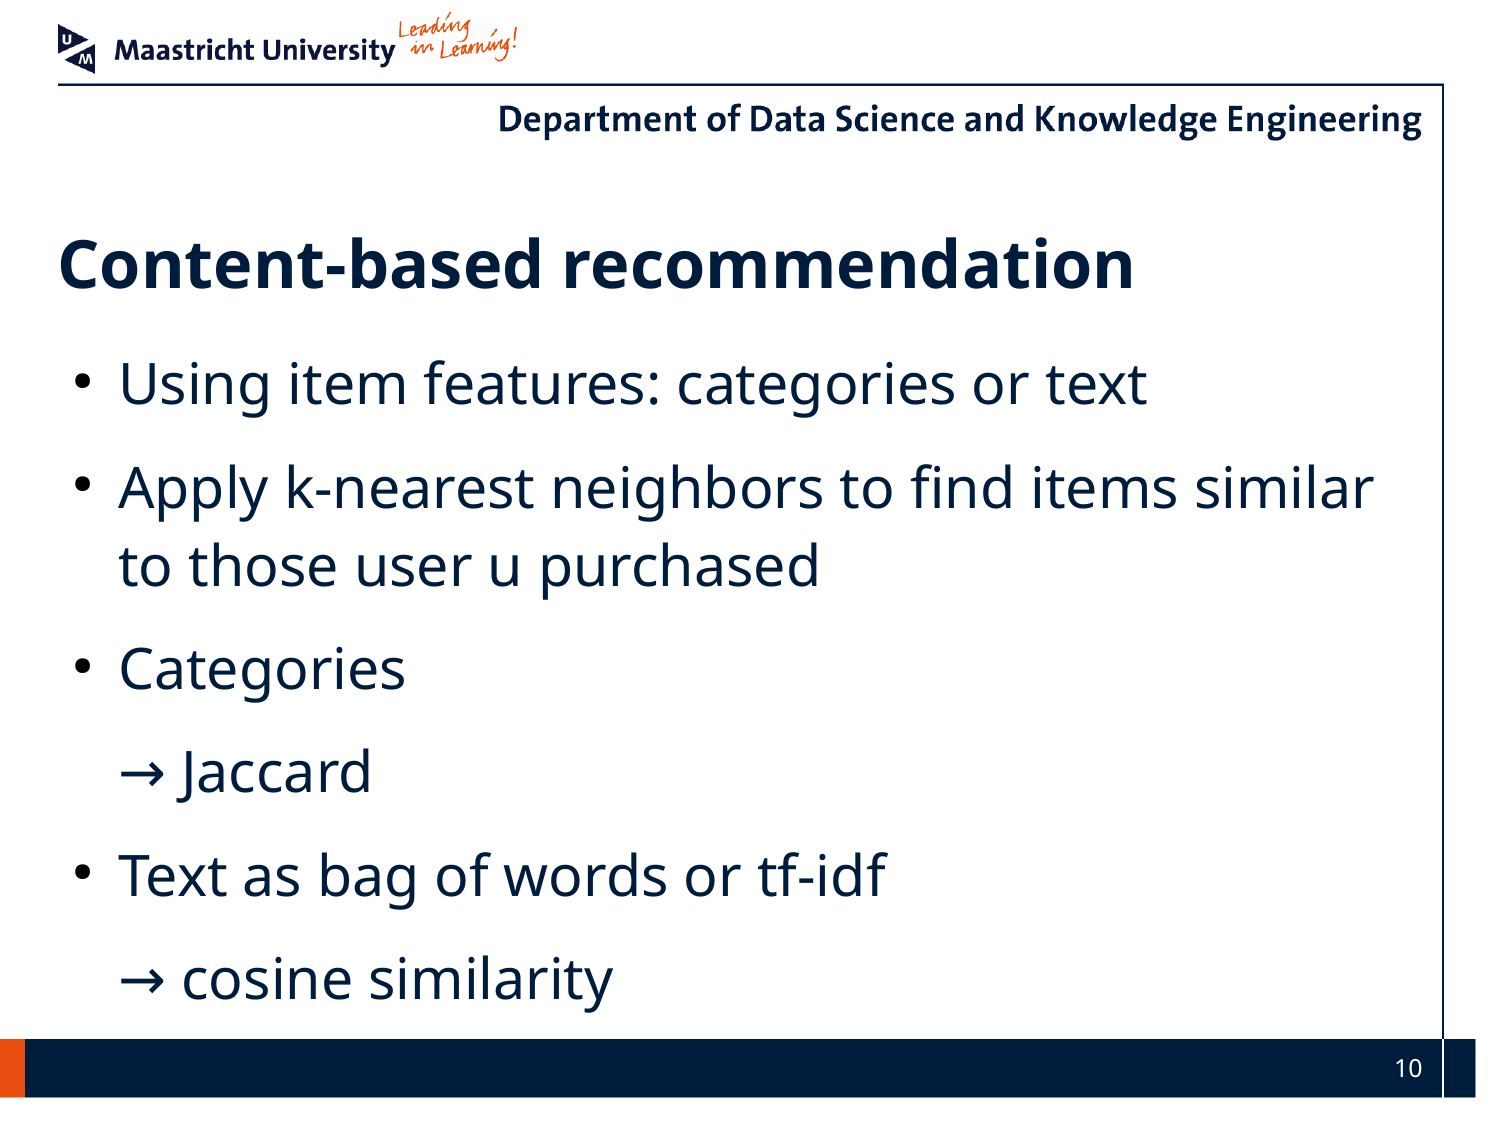

# Content-based recommendation
Using item features: categories or text
Apply k-nearest neighbors to find items similar to those user u purchased
Categories
→ Jaccard
Text as bag of words or tf-idf
→ cosine similarity